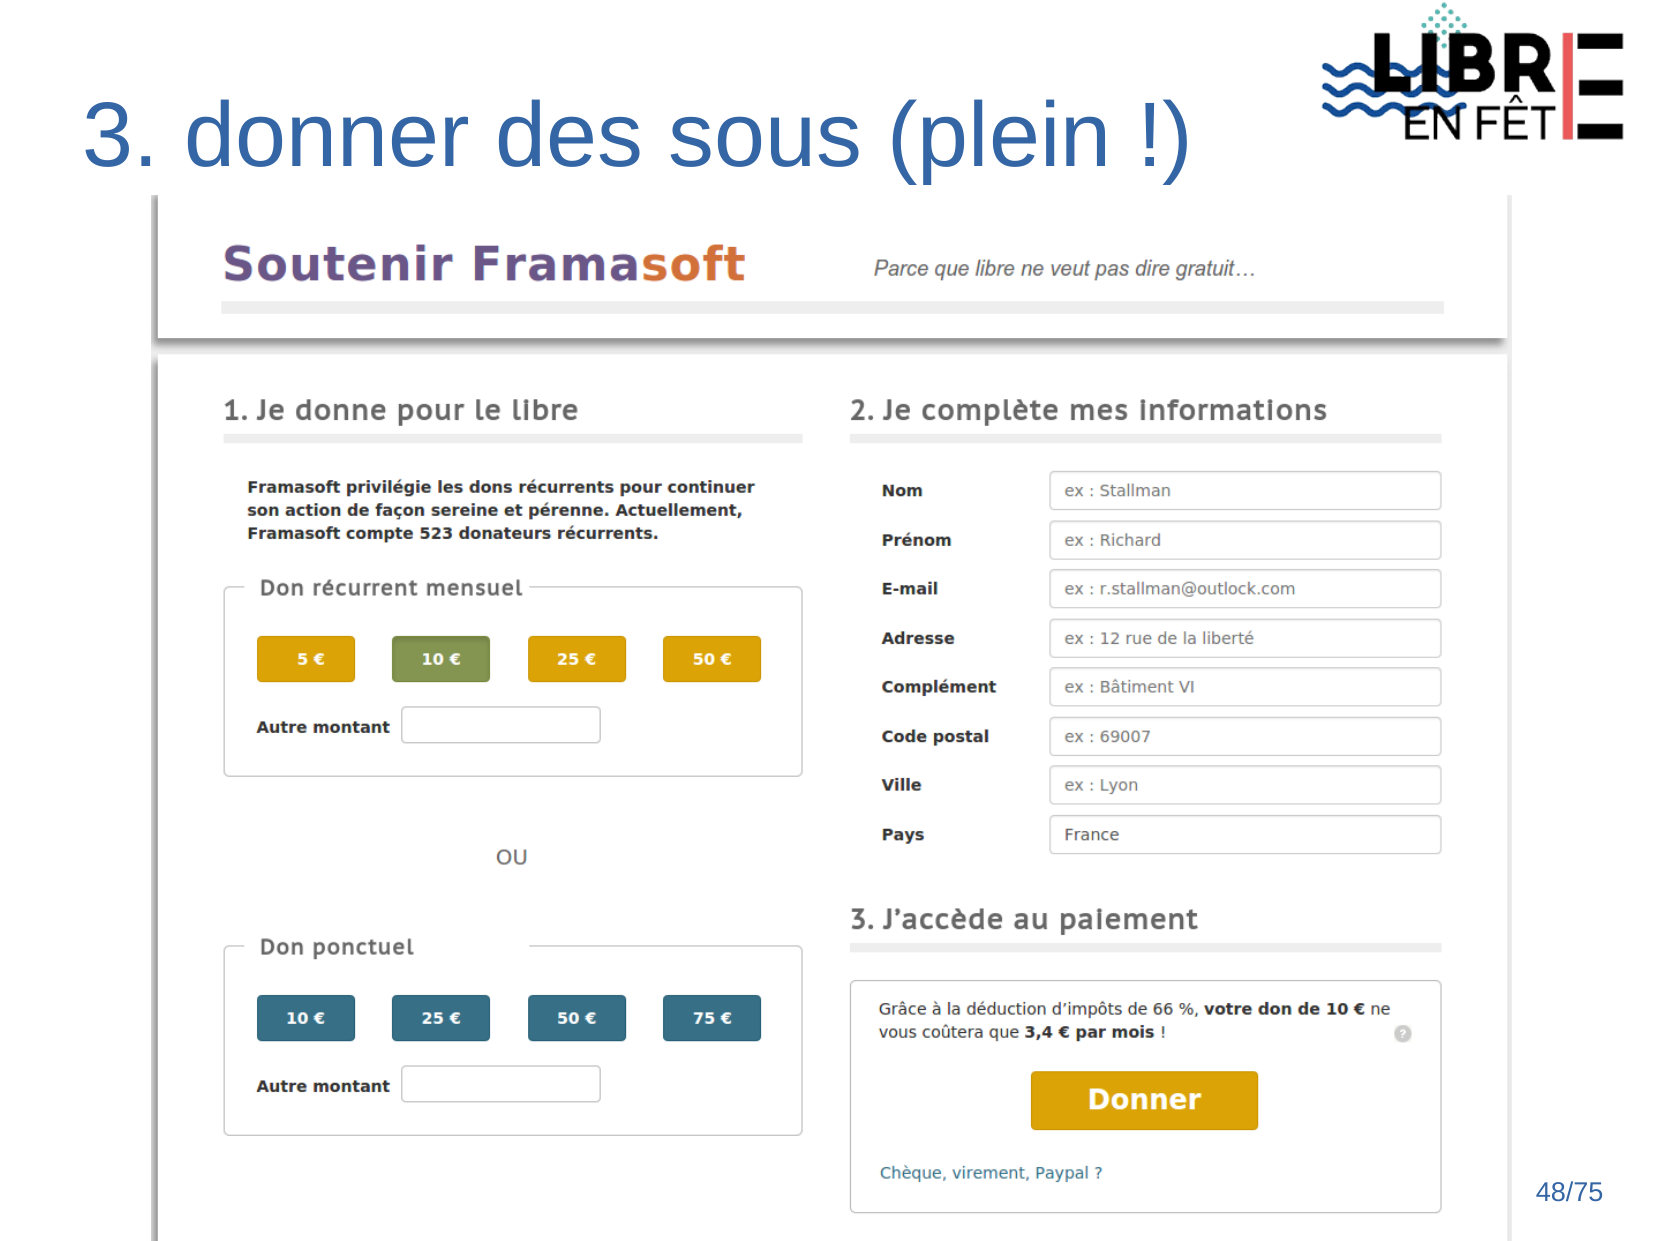

# 3. donner des sous (plein !)